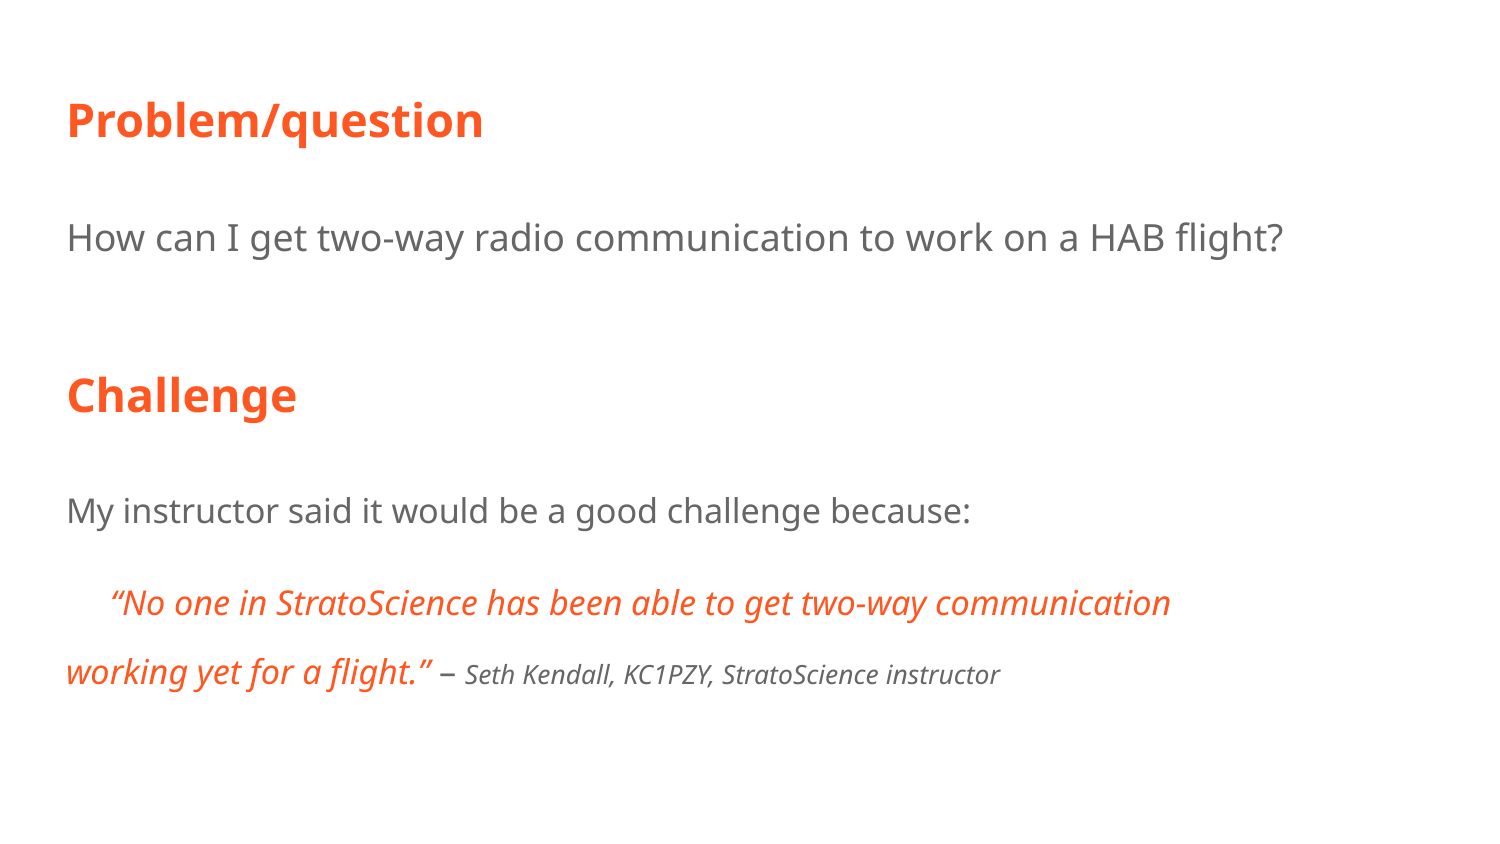

# Problem/question
How can I get two-way radio communication to work on a HAB flight?
Challenge
My instructor said it would be a good challenge because:
 “No one in StratoScience has been able to get two-way communication working yet for a flight.” – Seth Kendall, KC1PZY, StratoScience instructor